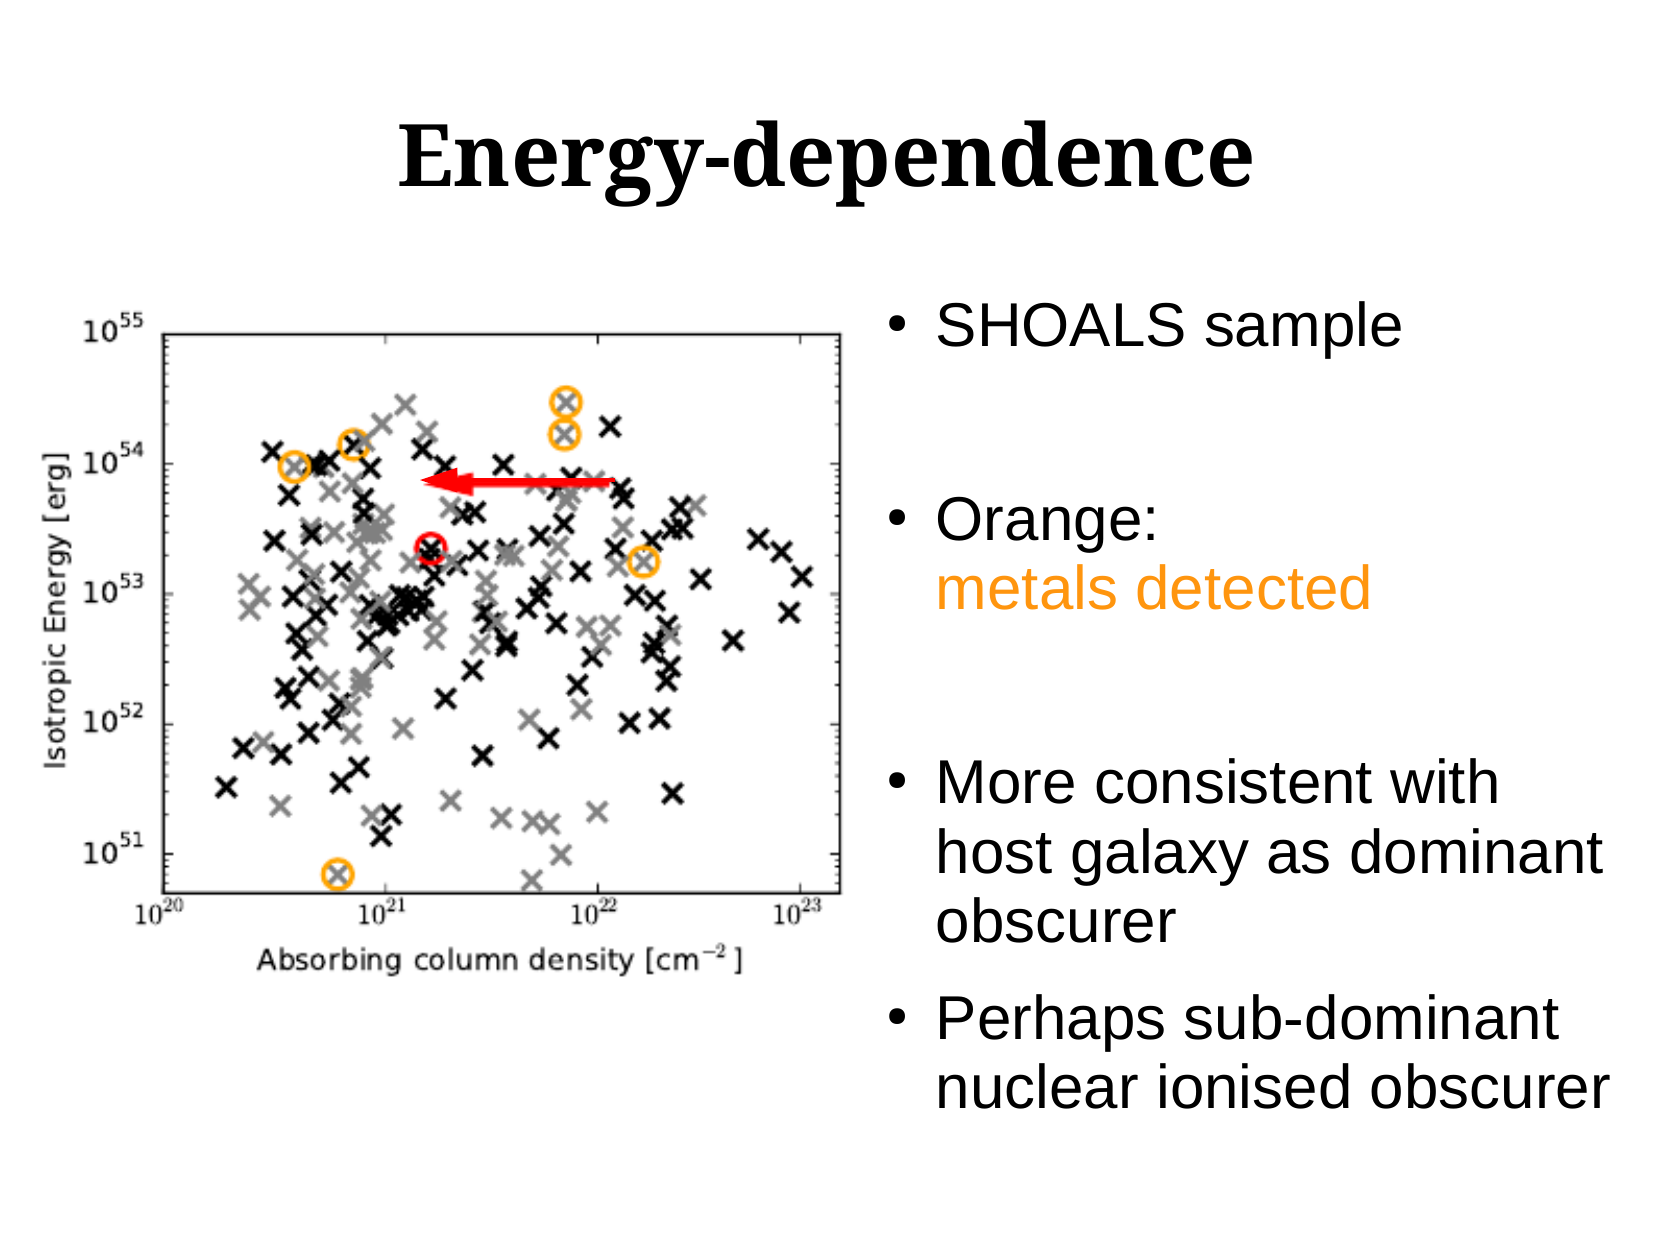

# Energy-dependence
SHOALS sample
Orange:
metals detected
More consistent with host galaxy as dominant obscurer
Perhaps sub-dominant nuclear ionised obscurer